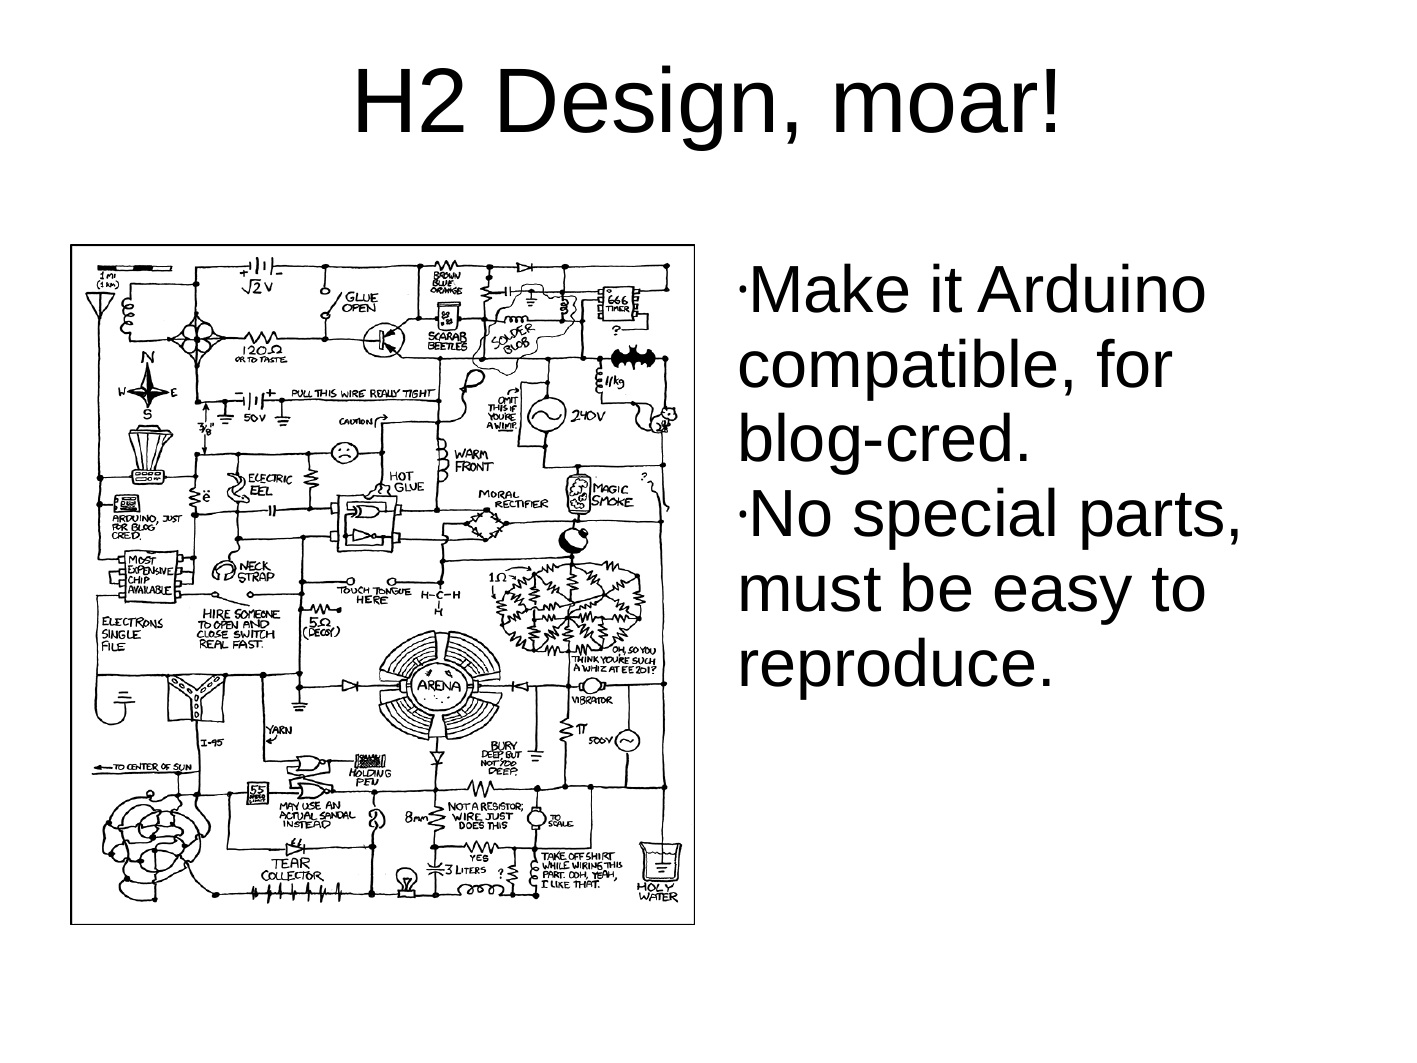

H2 Design, moar!
Make it Arduino compatible, for blog-cred.
No special parts, must be easy to reproduce.